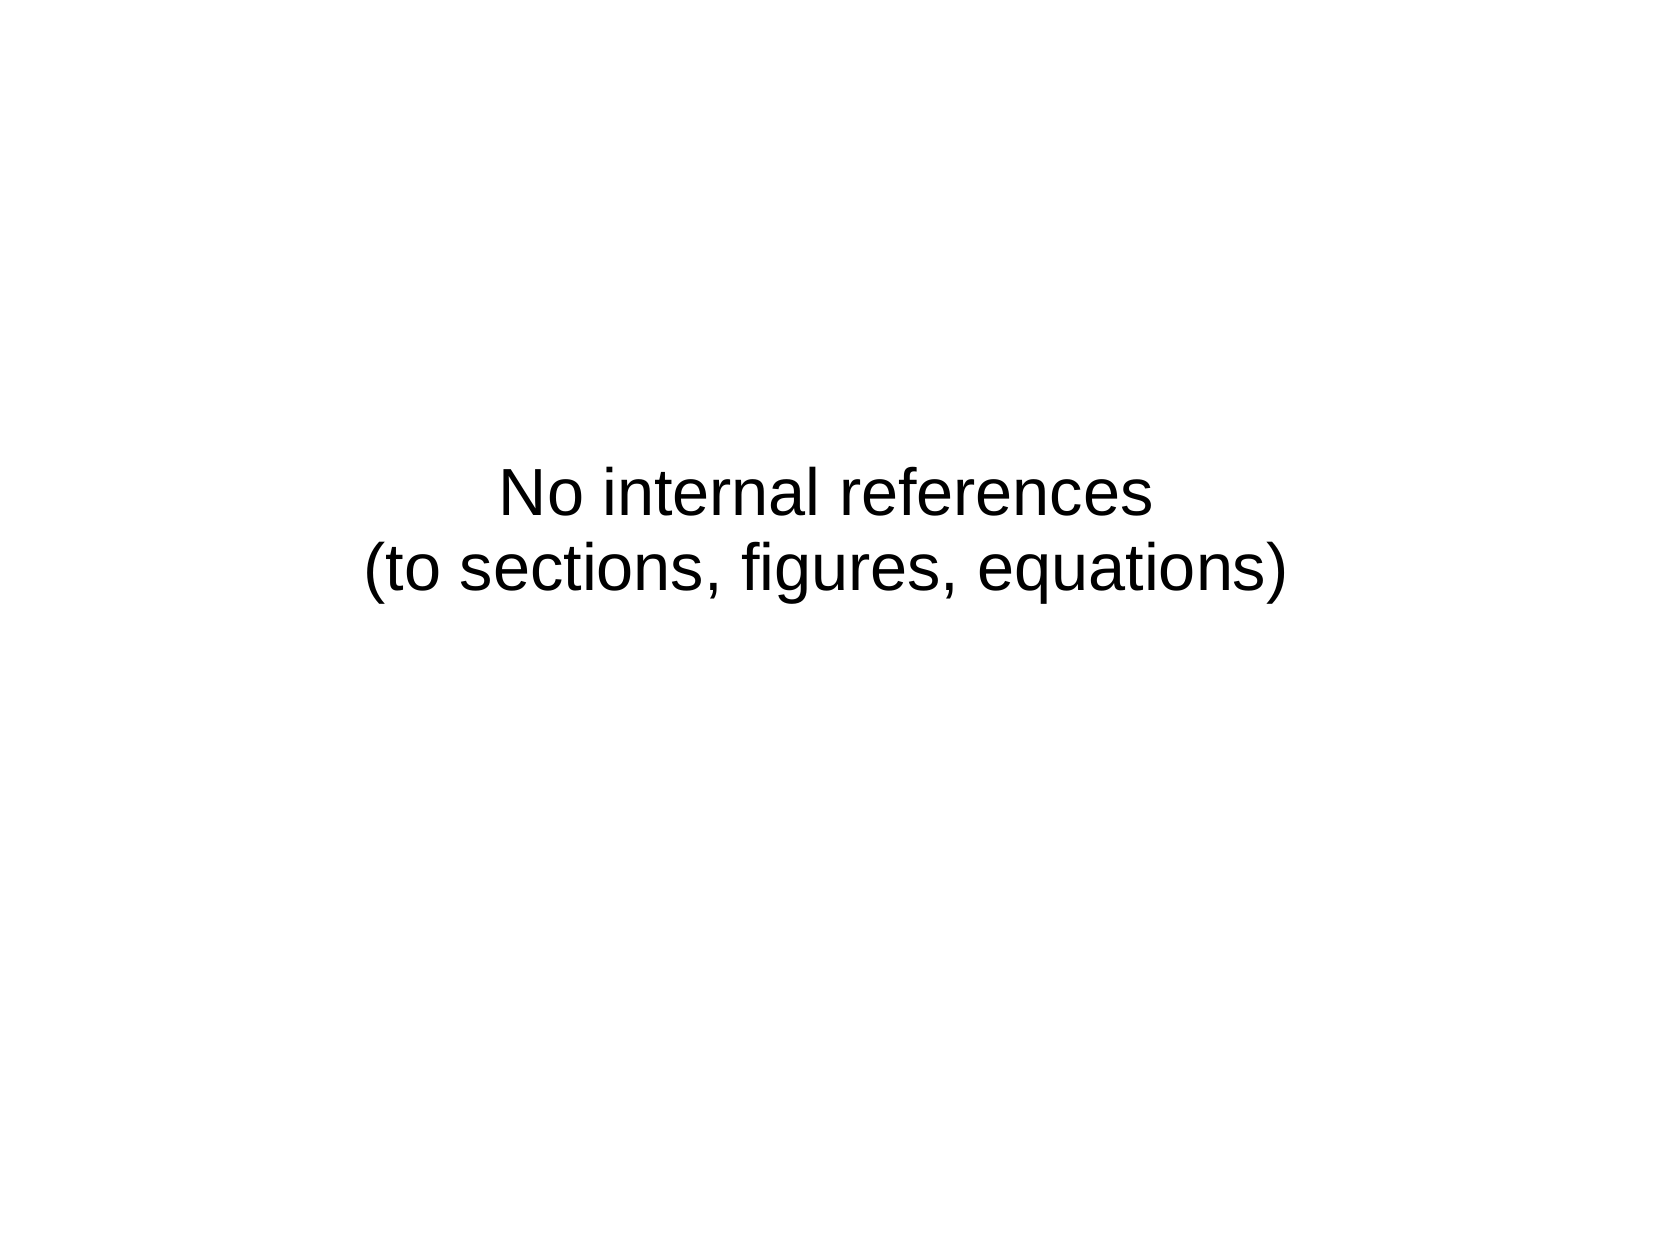

# No internal references
(to sections, figures, equations)